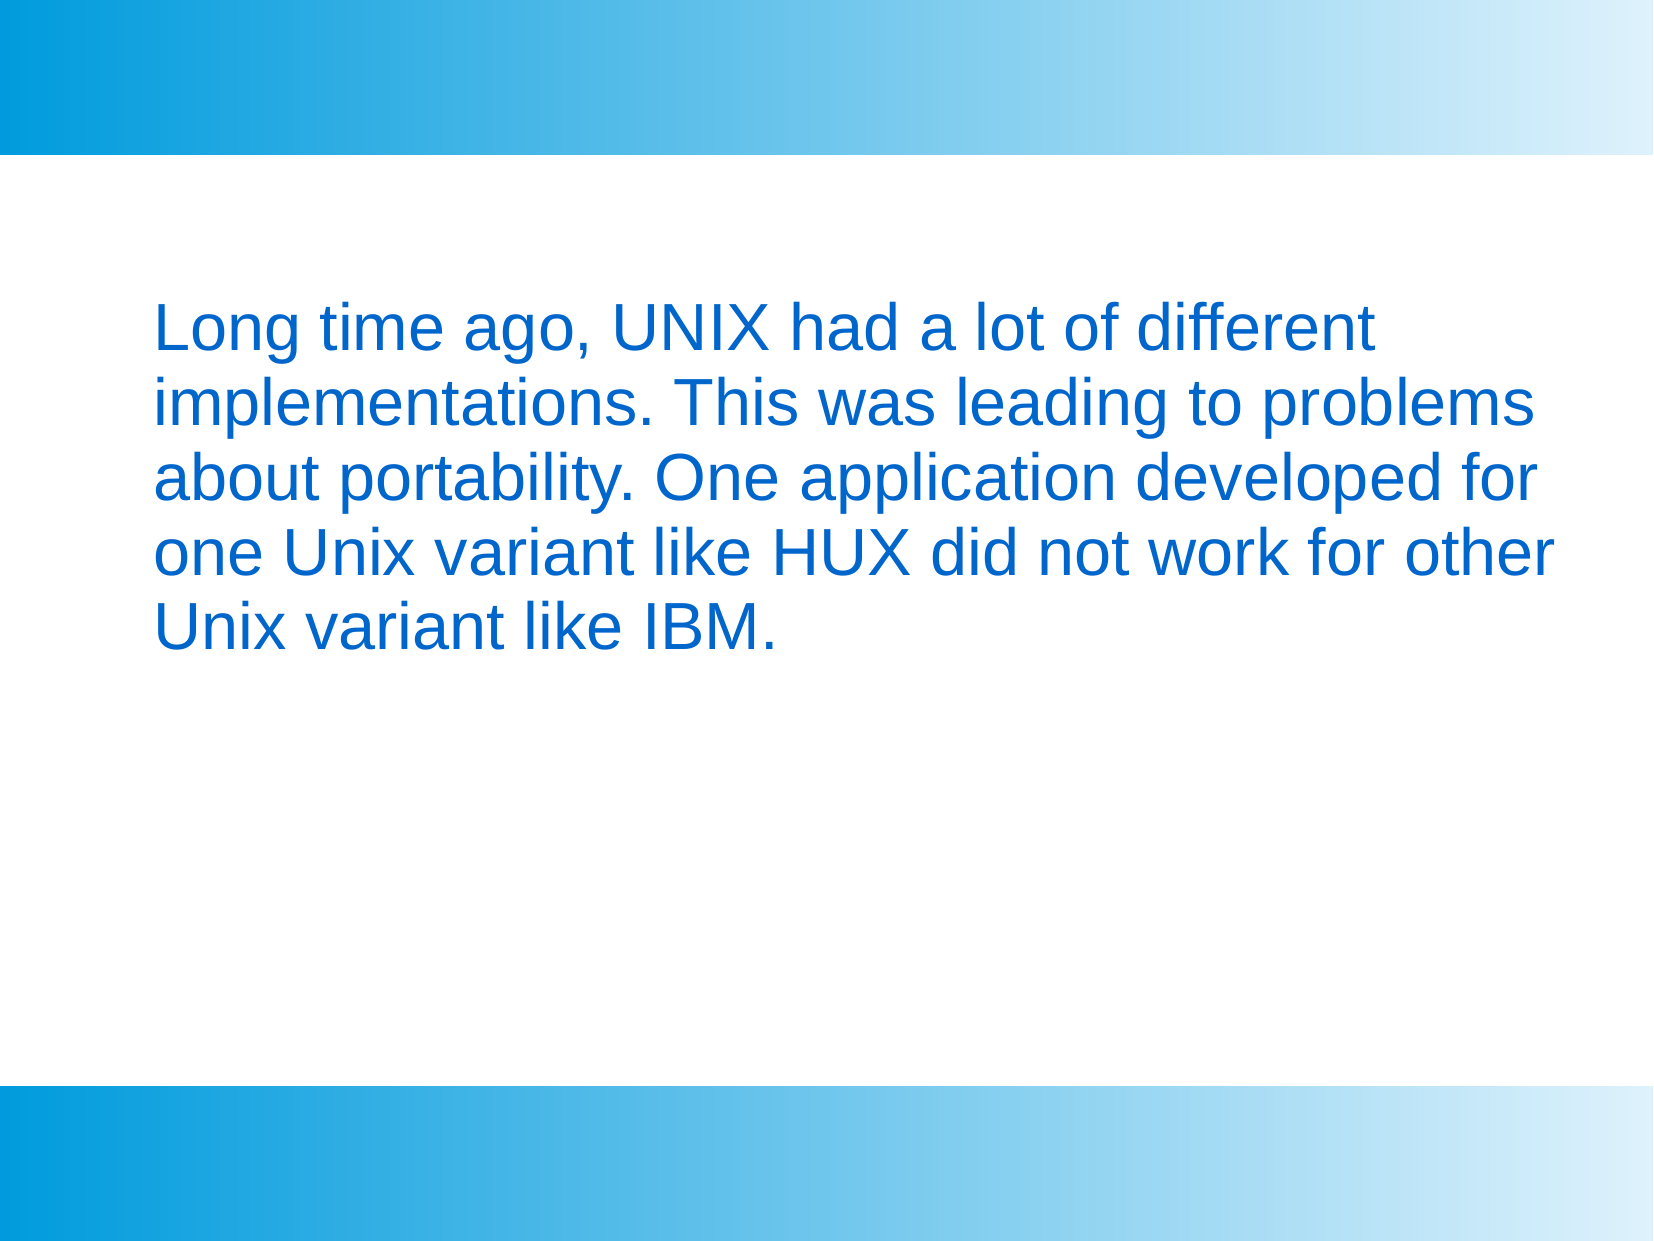

# Long time ago, UNIX had a lot of different implementations. This was leading to problems about portability. One application developed for one Unix variant like HUX did not work for other Unix variant like IBM.